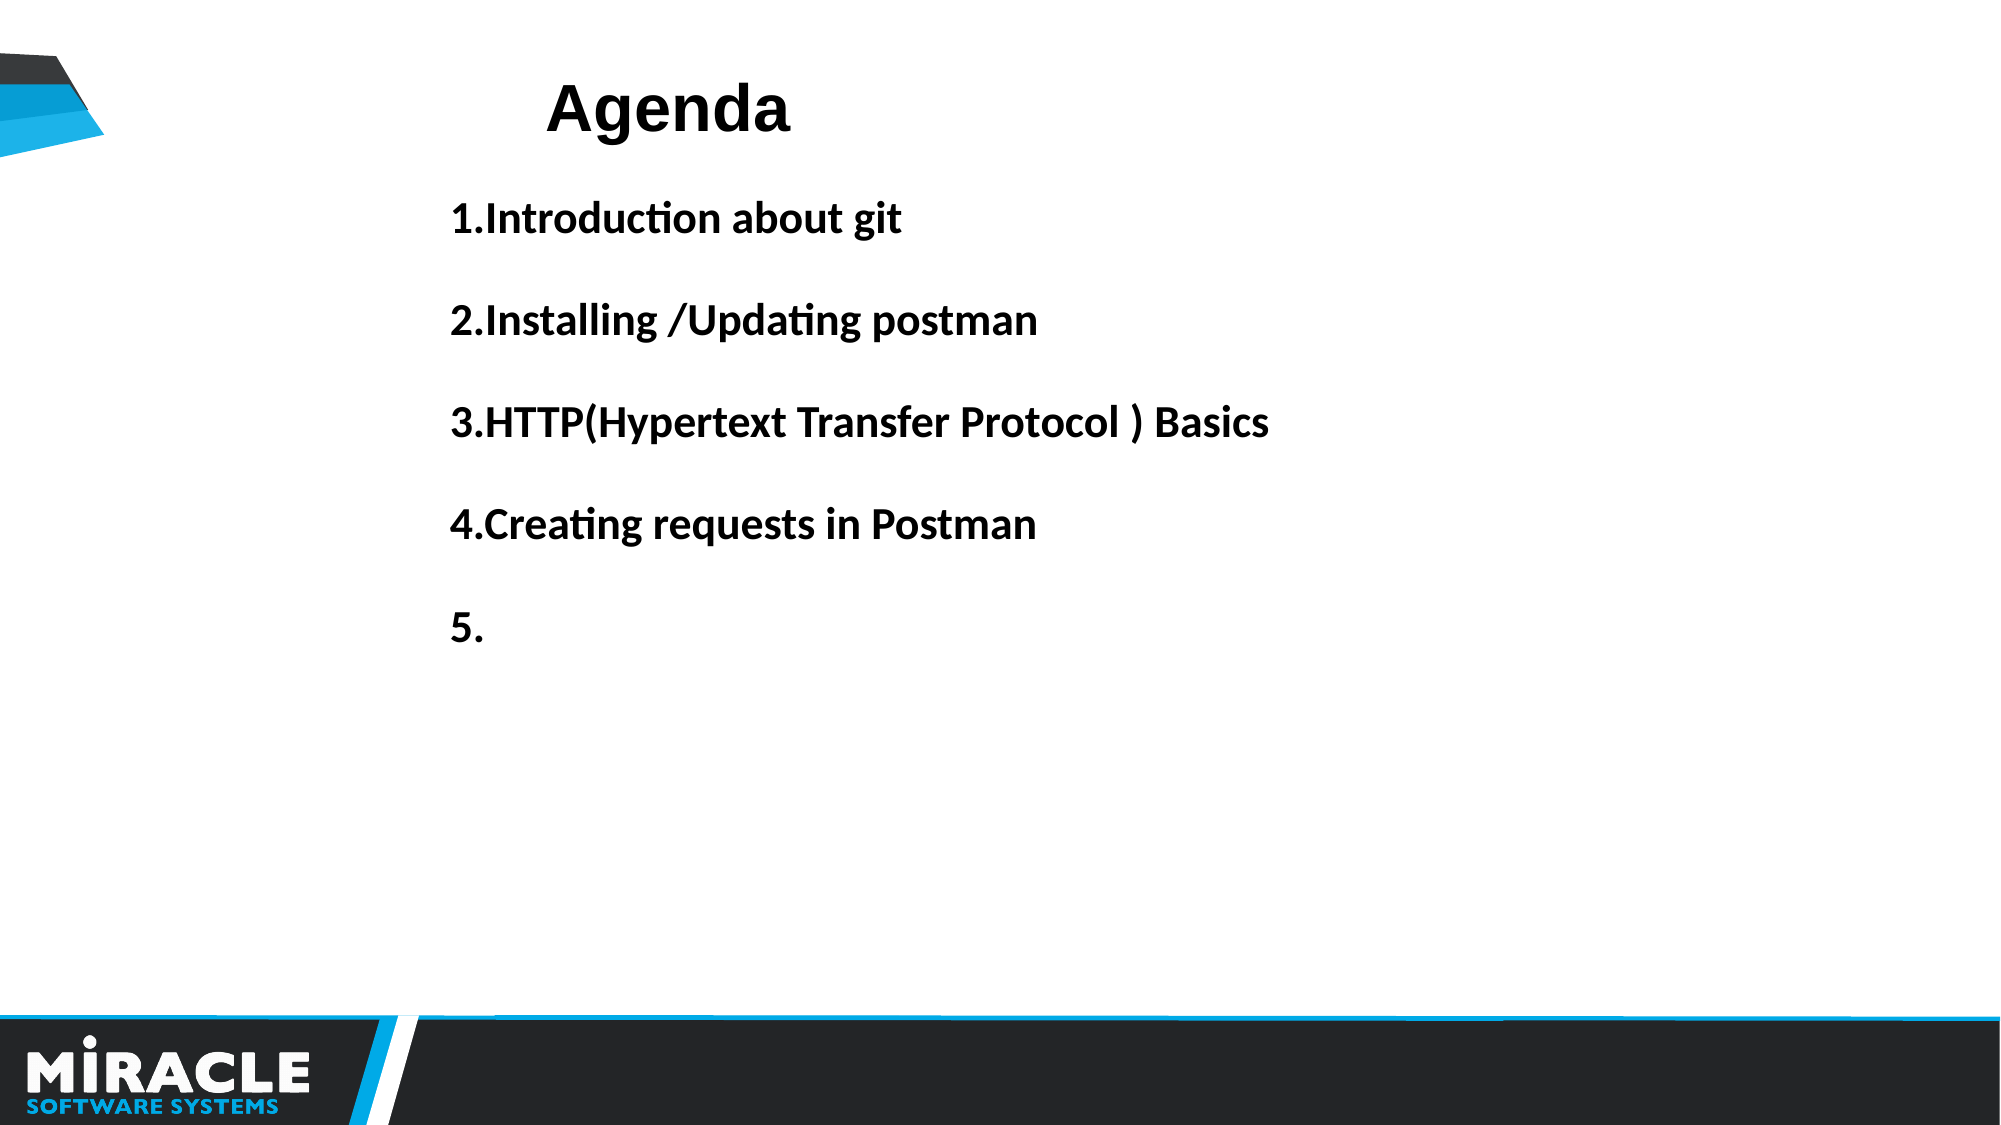

Agenda
1.Introduction about git
2.Installing /Updating postman
3.HTTP(Hypertext Transfer Protocol ) Basics
4.Creating requests in Postman
5.